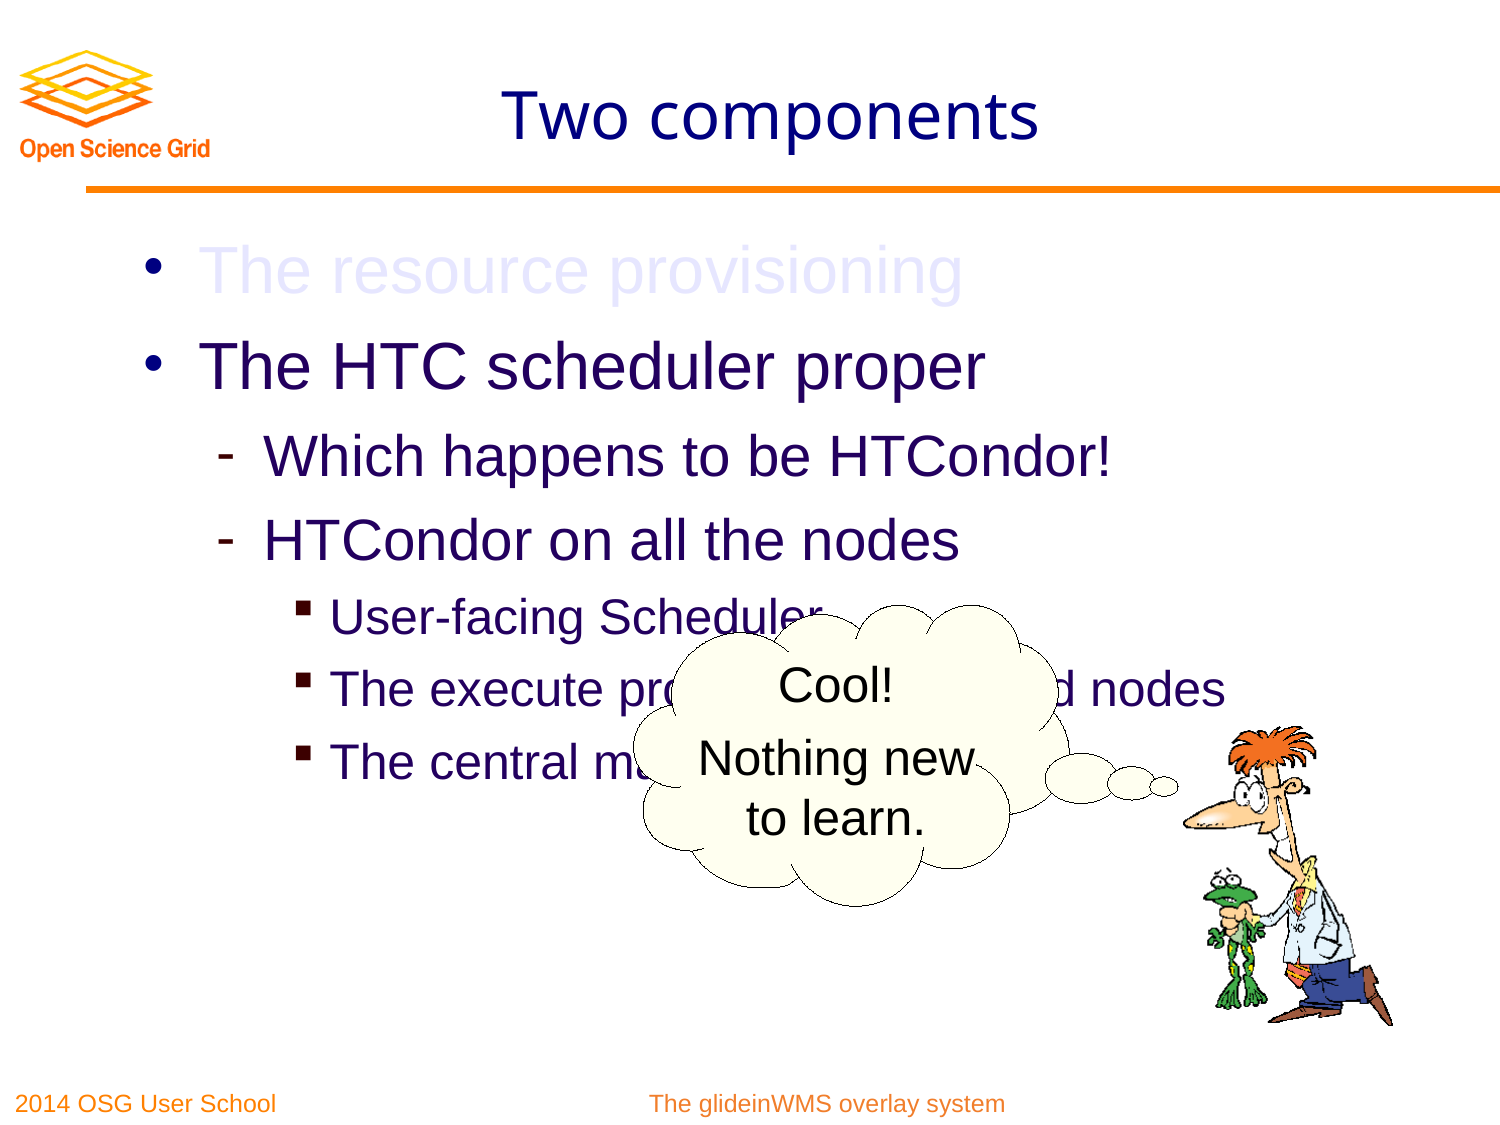

# Two components
The resource provisioning
The HTC scheduler proper
Which happens to be HTCondor!
HTCondor on all the nodes
User-facing Scheduler
The execute processes on leased nodes
The central manager
Cool!
Nothing new
to learn.